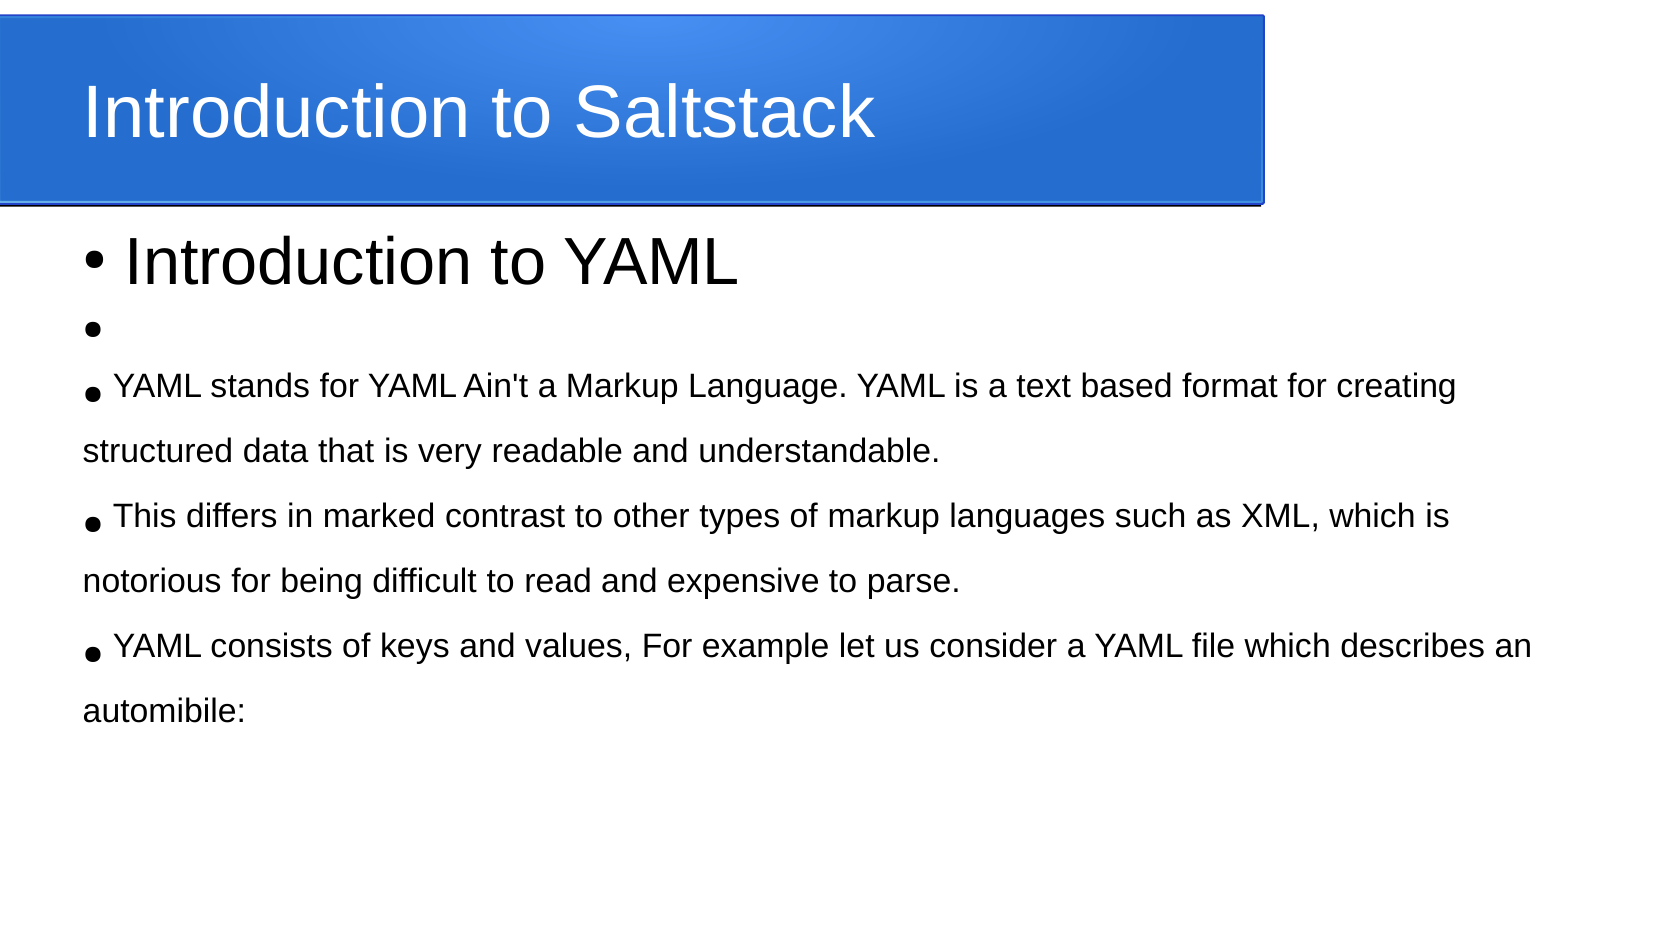

# Introduction to Saltstack
 Introduction to YAML
 YAML stands for YAML Ain't a Markup Language. YAML is a text based format for creating structured data that is very readable and understandable.
 This differs in marked contrast to other types of markup languages such as XML, which is notorious for being difficult to read and expensive to parse.
 YAML consists of keys and values, For example let us consider a YAML file which describes an automibile: